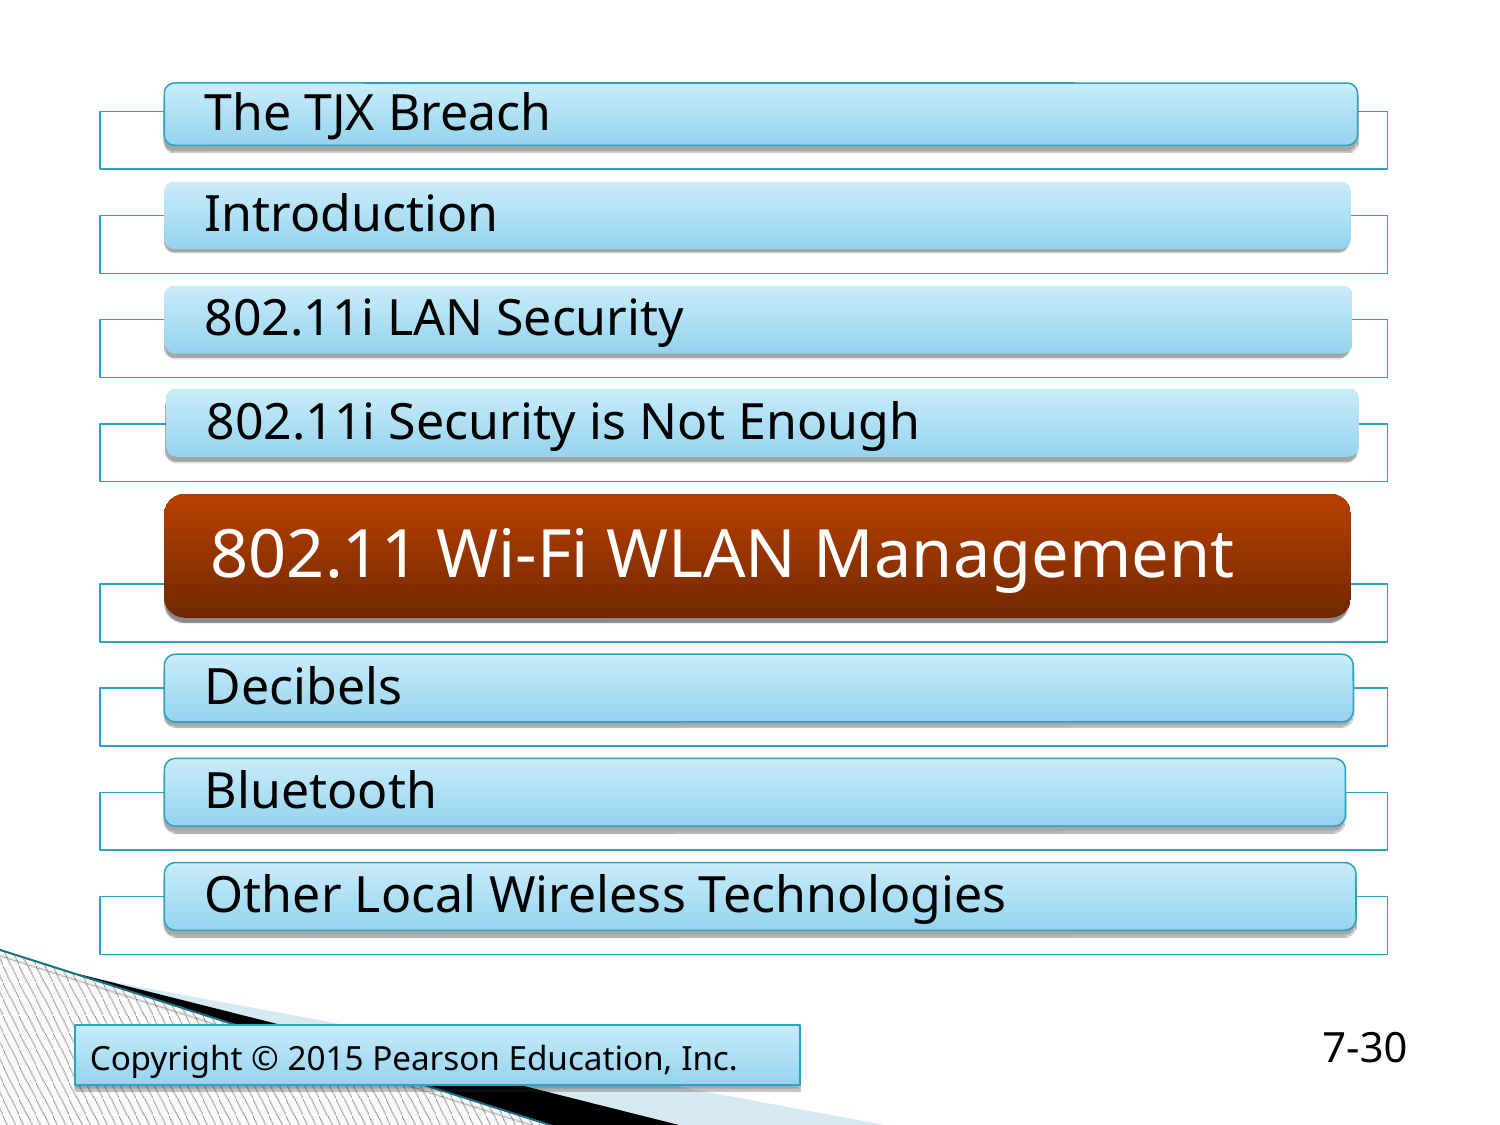

The TJX Breach
Introduction
802.11i LAN Security
802.11i Security is Not Enough
802.11 Wi-Fi WLAN Management
Decibels
Bluetooth
Other Local Wireless Technologies
Copyright © 2015 Pearson Education, Inc.